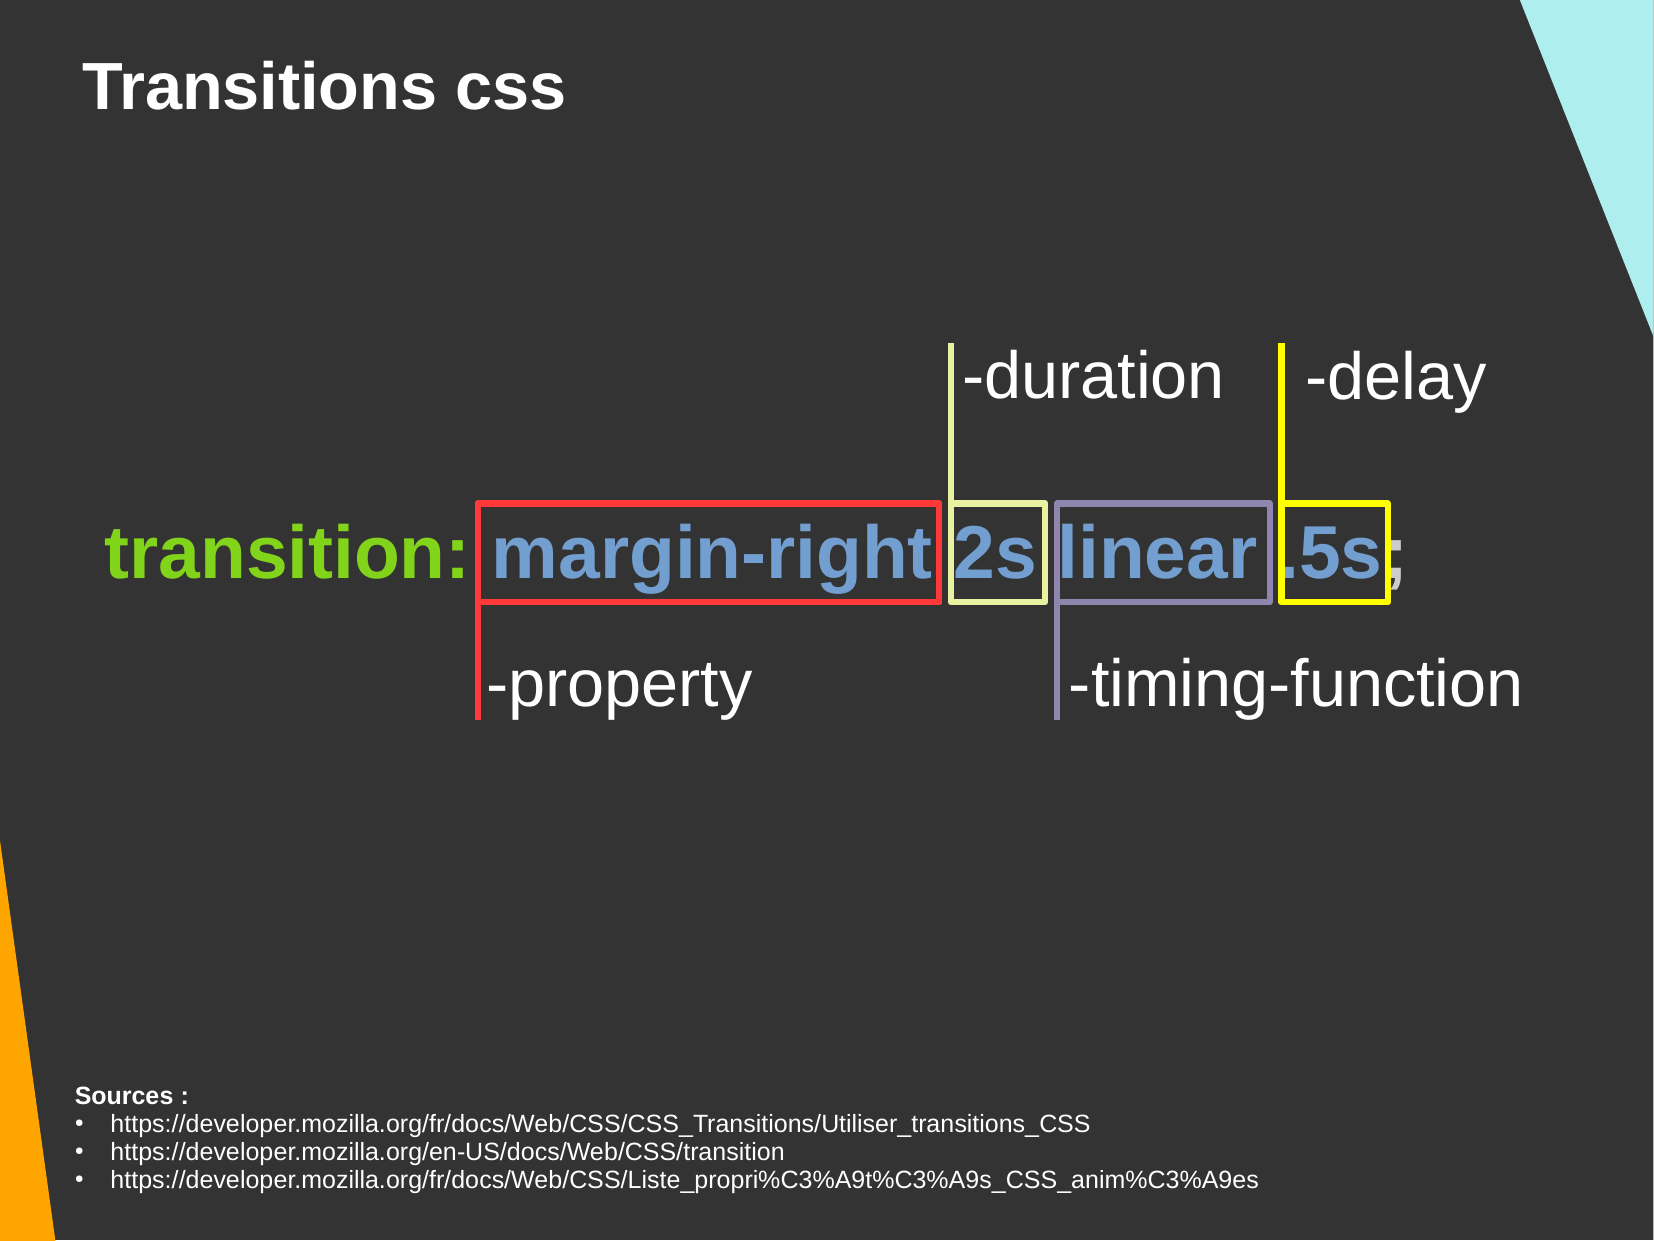

# Transitions css
-duration
-delay
transition: margin-right 2s linear .5s;
-property
-timing-function
Sources :
https://developer.mozilla.org/fr/docs/Web/CSS/CSS_Transitions/Utiliser_transitions_CSS
https://developer.mozilla.org/en-US/docs/Web/CSS/transition
https://developer.mozilla.org/fr/docs/Web/CSS/Liste_propri%C3%A9t%C3%A9s_CSS_anim%C3%A9es